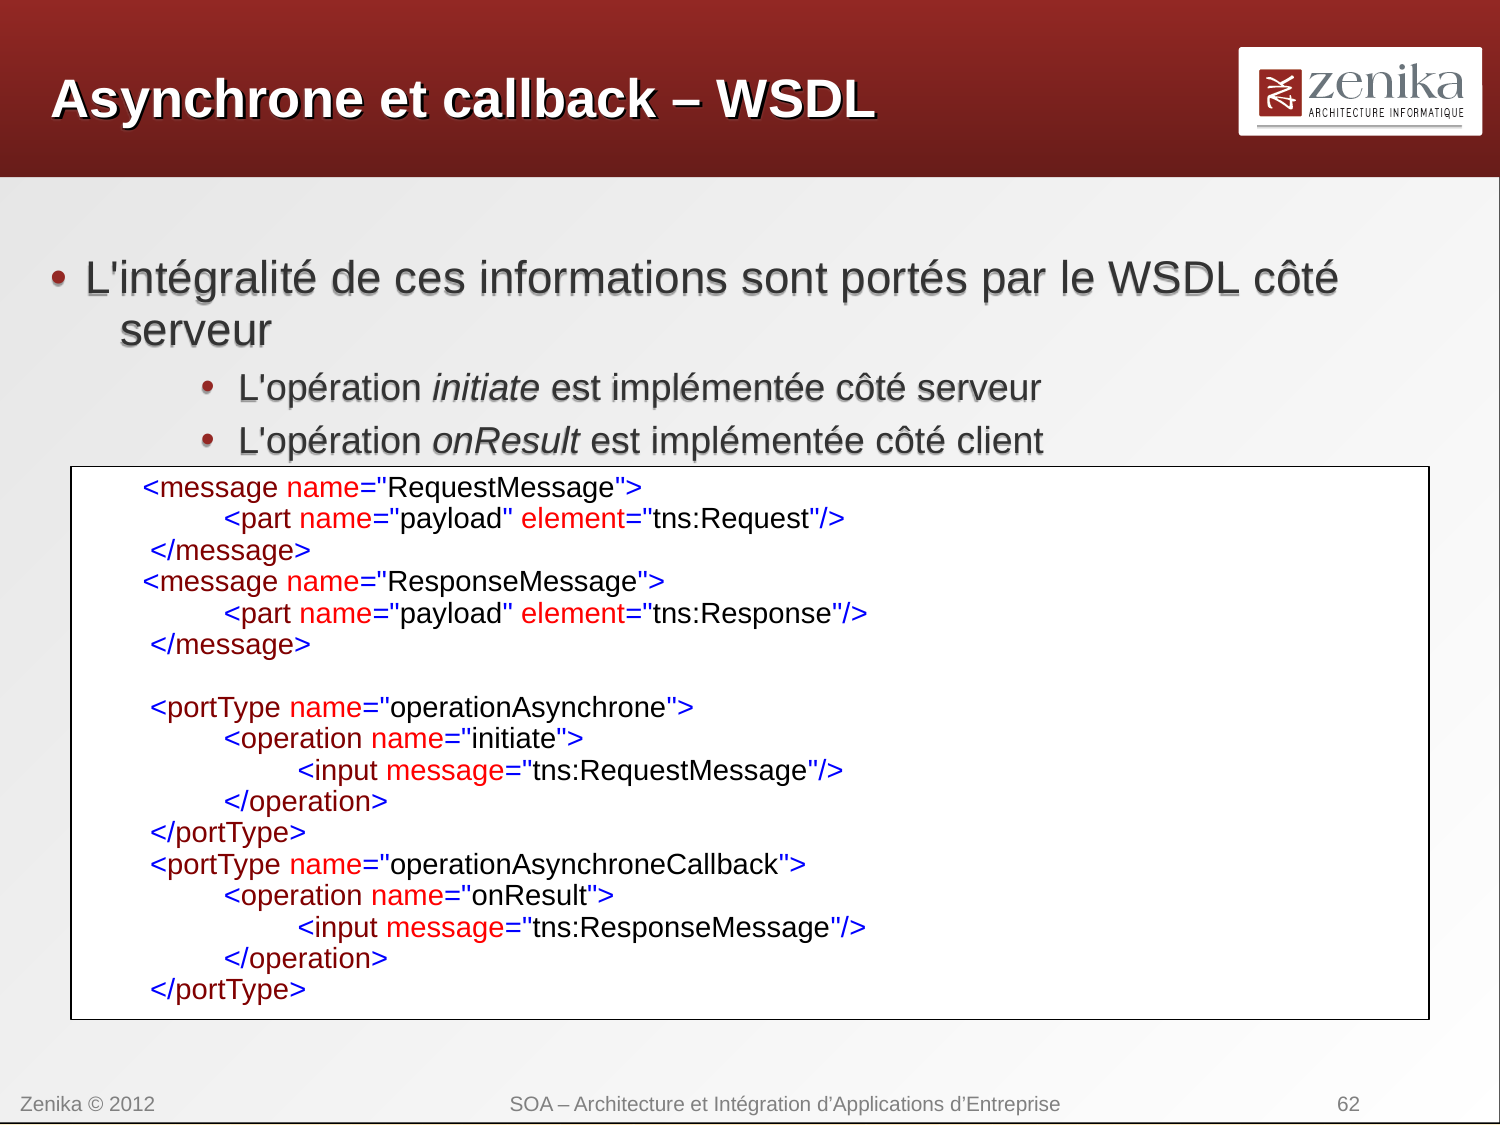

# Asynchrone et callback – WSDL
L'intégralité de ces informations sont portés par le WSDL côté serveur
L'opération initiate est implémentée côté serveur
L'opération onResult est implémentée côté client
 <message name="RequestMessage">
		<part name="payload" element="tns:Request"/>
	</message>
 <message name="ResponseMessage">
		<part name="payload" element="tns:Response"/>
	</message>
	<portType name="operationAsynchrone">
		<operation name="initiate">
			<input message="tns:RequestMessage"/>
		</operation>
	</portType>
	<portType name="operationAsynchroneCallback">
		<operation name="onResult">
			<input message="tns:ResponseMessage"/>
		</operation>
	</portType>